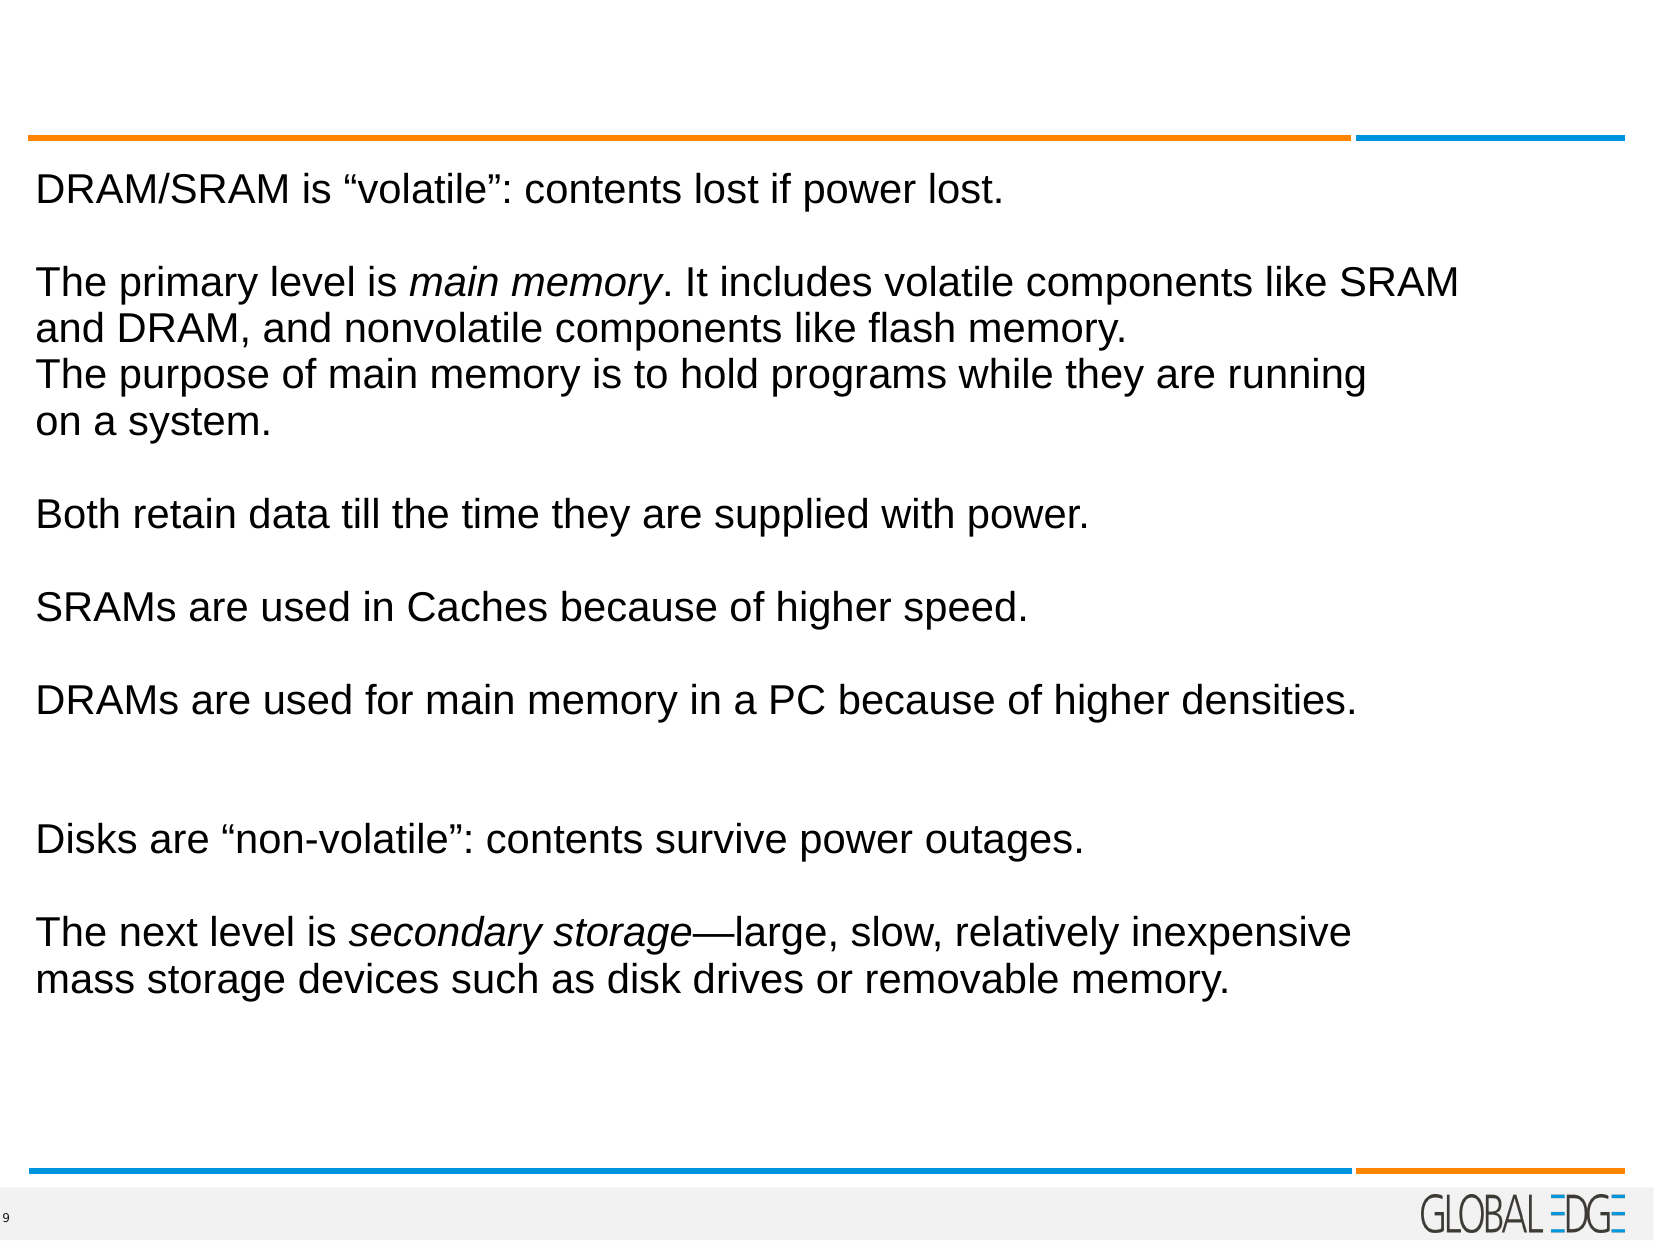

DRAM/SRAM is “volatile”: contents lost if power lost.
The primary level is main memory. It includes volatile components like SRAM
and DRAM, and nonvolatile components like flash memory.
The purpose of main memory is to hold programs while they are running
on a system.
Both retain data till the time they are supplied with power.
SRAMs are used in Caches because of higher speed.
DRAMs are used for main memory in a PC because of higher densities.
Disks are “non-volatile”: contents survive power outages.
The next level is secondary storage—large, slow, relatively inexpensive
mass storage devices such as disk drives or removable memory.
9